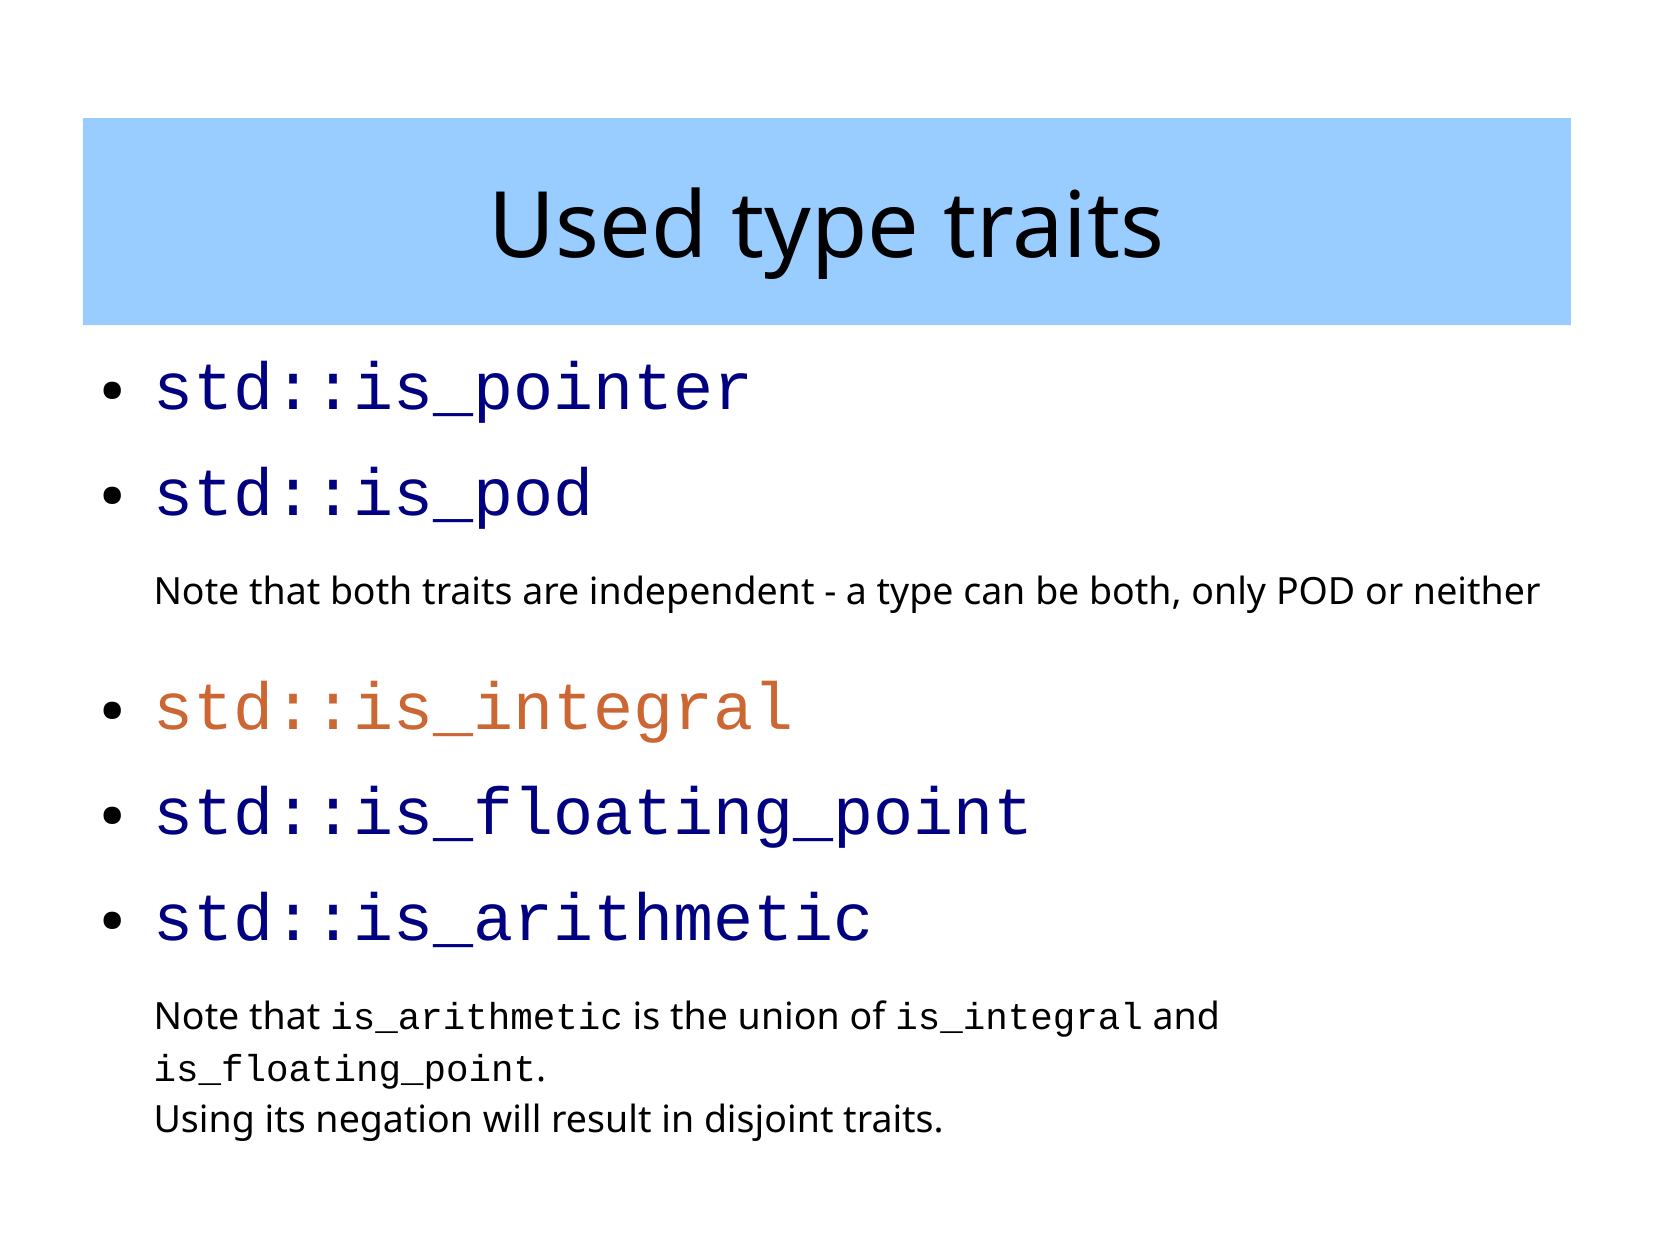

Used type traits
# std::is_pointer
std::is_pod
Note that both traits are independent - a type can be both, only POD or neither
std::is_integral
std::is_floating_point
std::is_arithmetic
Note that is_arithmetic is the union of is_integral and is_floating_point.
Using its negation will result in disjoint traits.